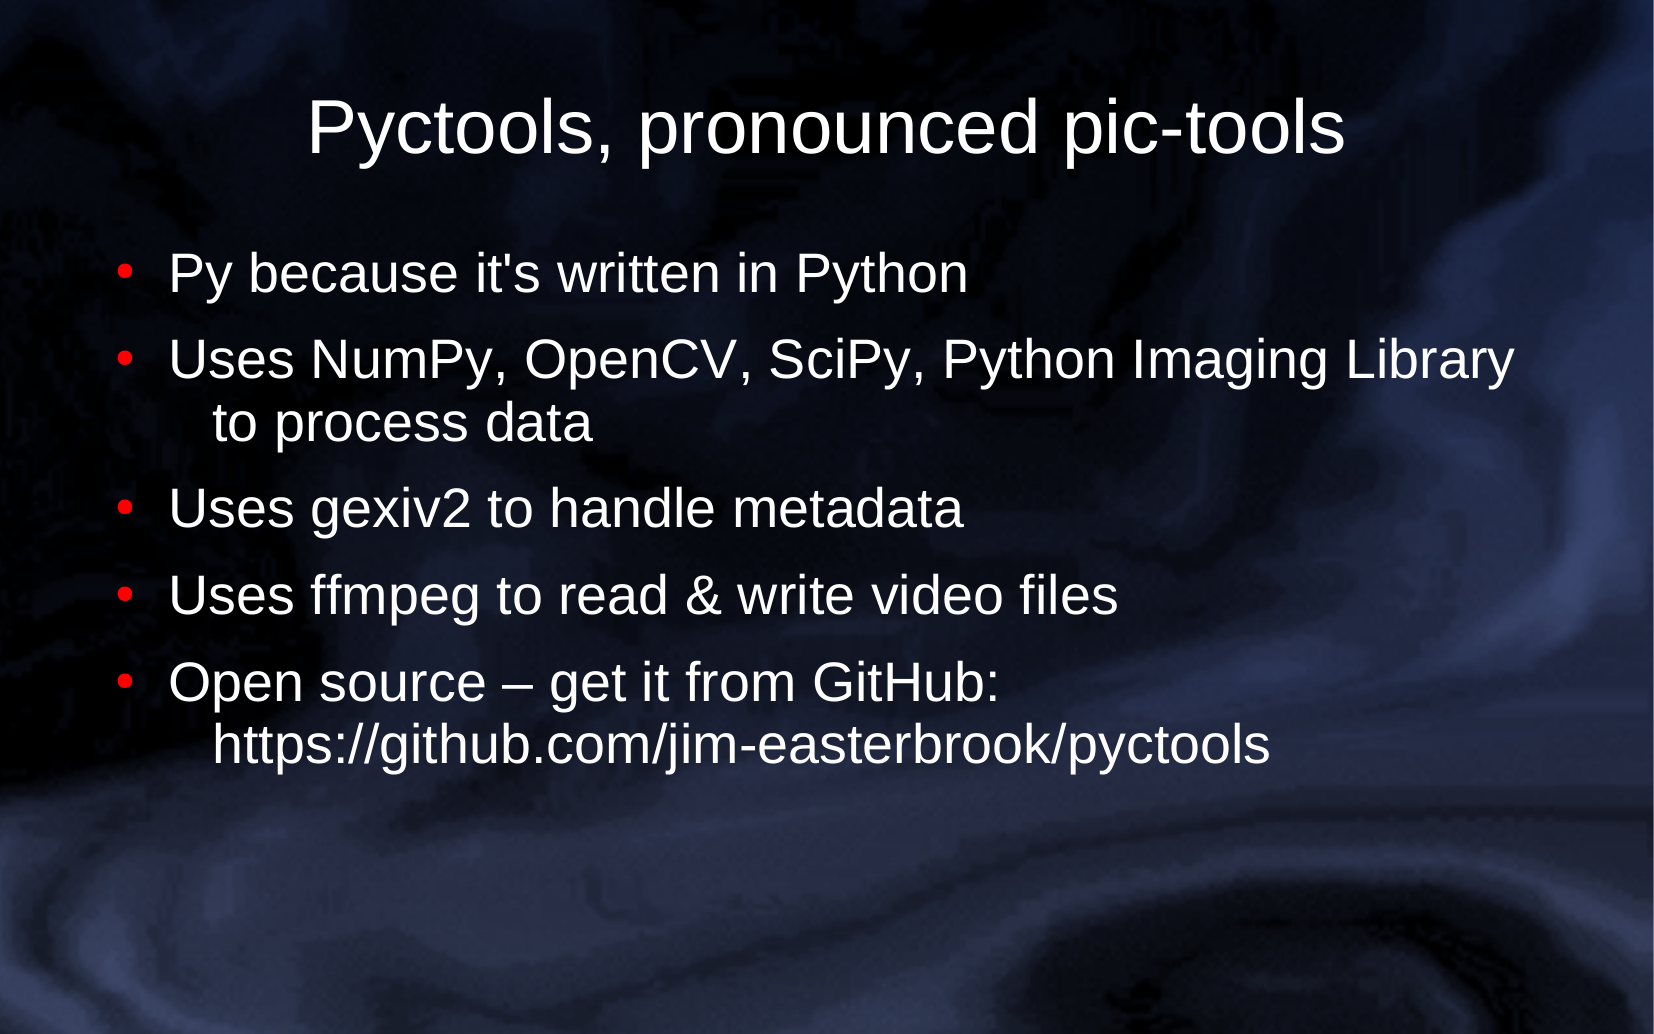

# Pyctools, pronounced pic-tools
Py because it's written in Python
Uses NumPy, OpenCV, SciPy, Python Imaging Library to process data
Uses gexiv2 to handle metadata
Uses ffmpeg to read & write video files
Open source – get it from GitHub:
https://github.com/jim-easterbrook/pyctools